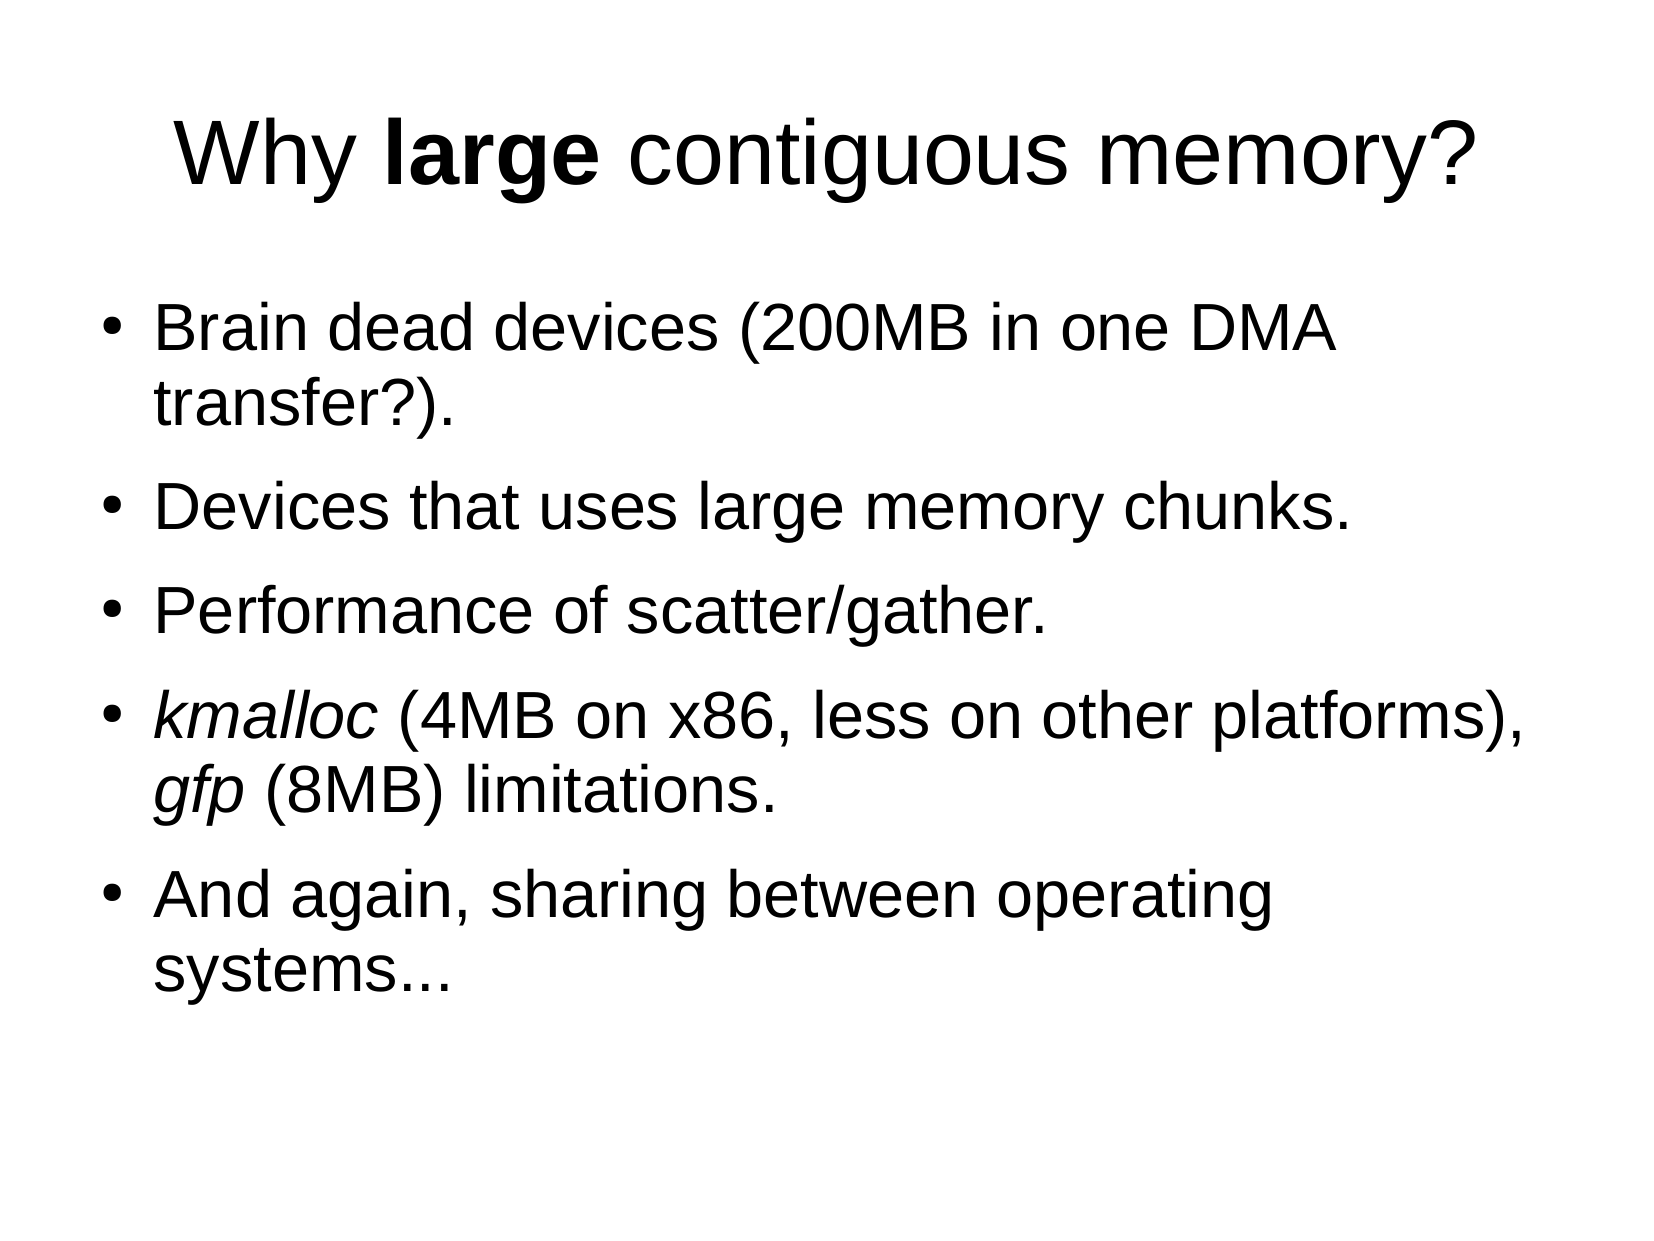

# Why large contiguous memory?
Brain dead devices (200MB in one DMA transfer?).
Devices that uses large memory chunks.
Performance of scatter/gather.
kmalloc (4MB on x86, less on other platforms), gfp (8MB) limitations.
And again, sharing between operating systems...